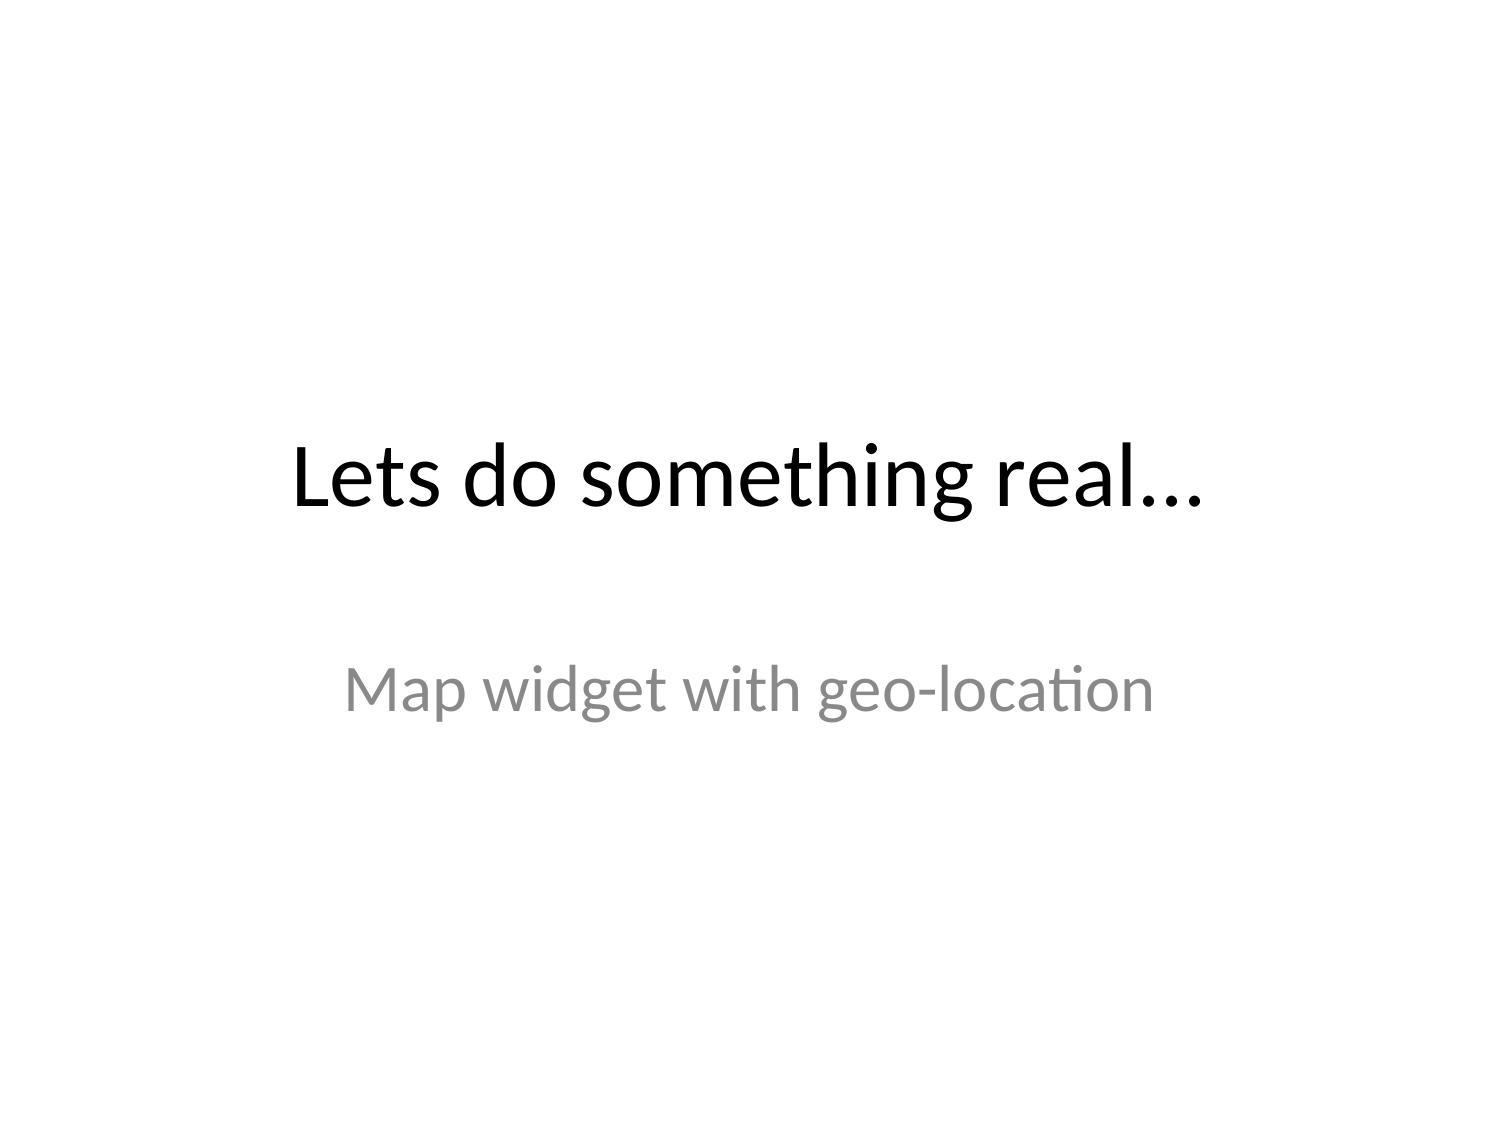

# Lets do something real...
Map widget with geo-location